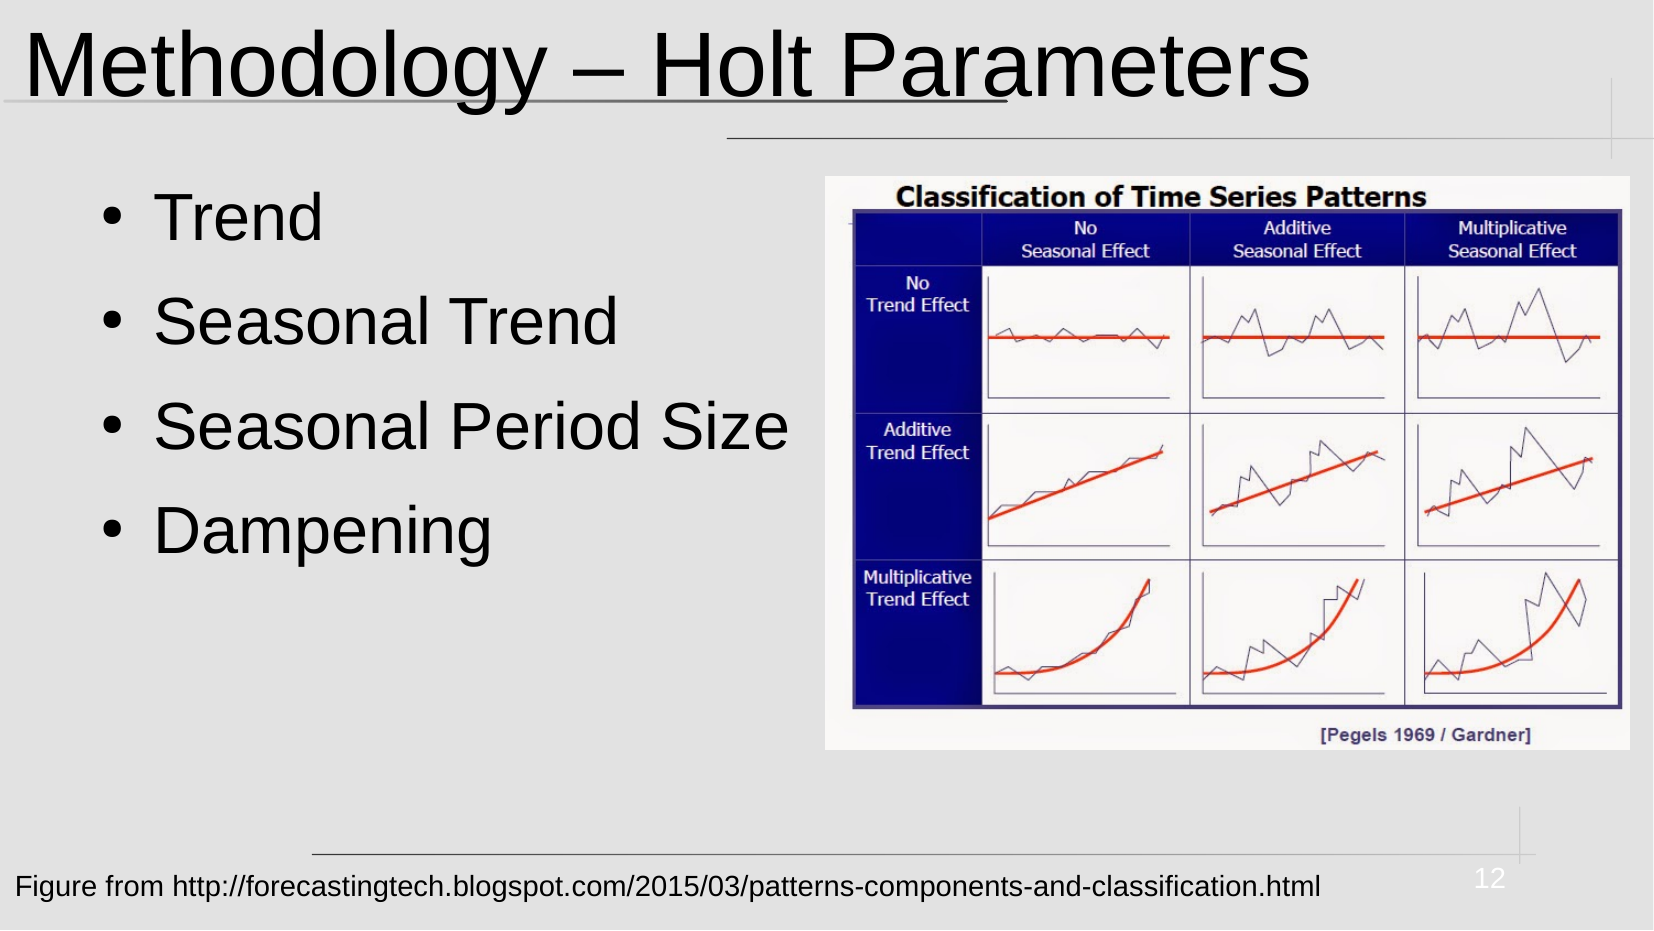

# Methodology – Holt Parameters
Trend
Seasonal Trend
Seasonal Period Size
Dampening
12
Figure from http://forecastingtech.blogspot.com/2015/03/patterns-components-and-classification.html